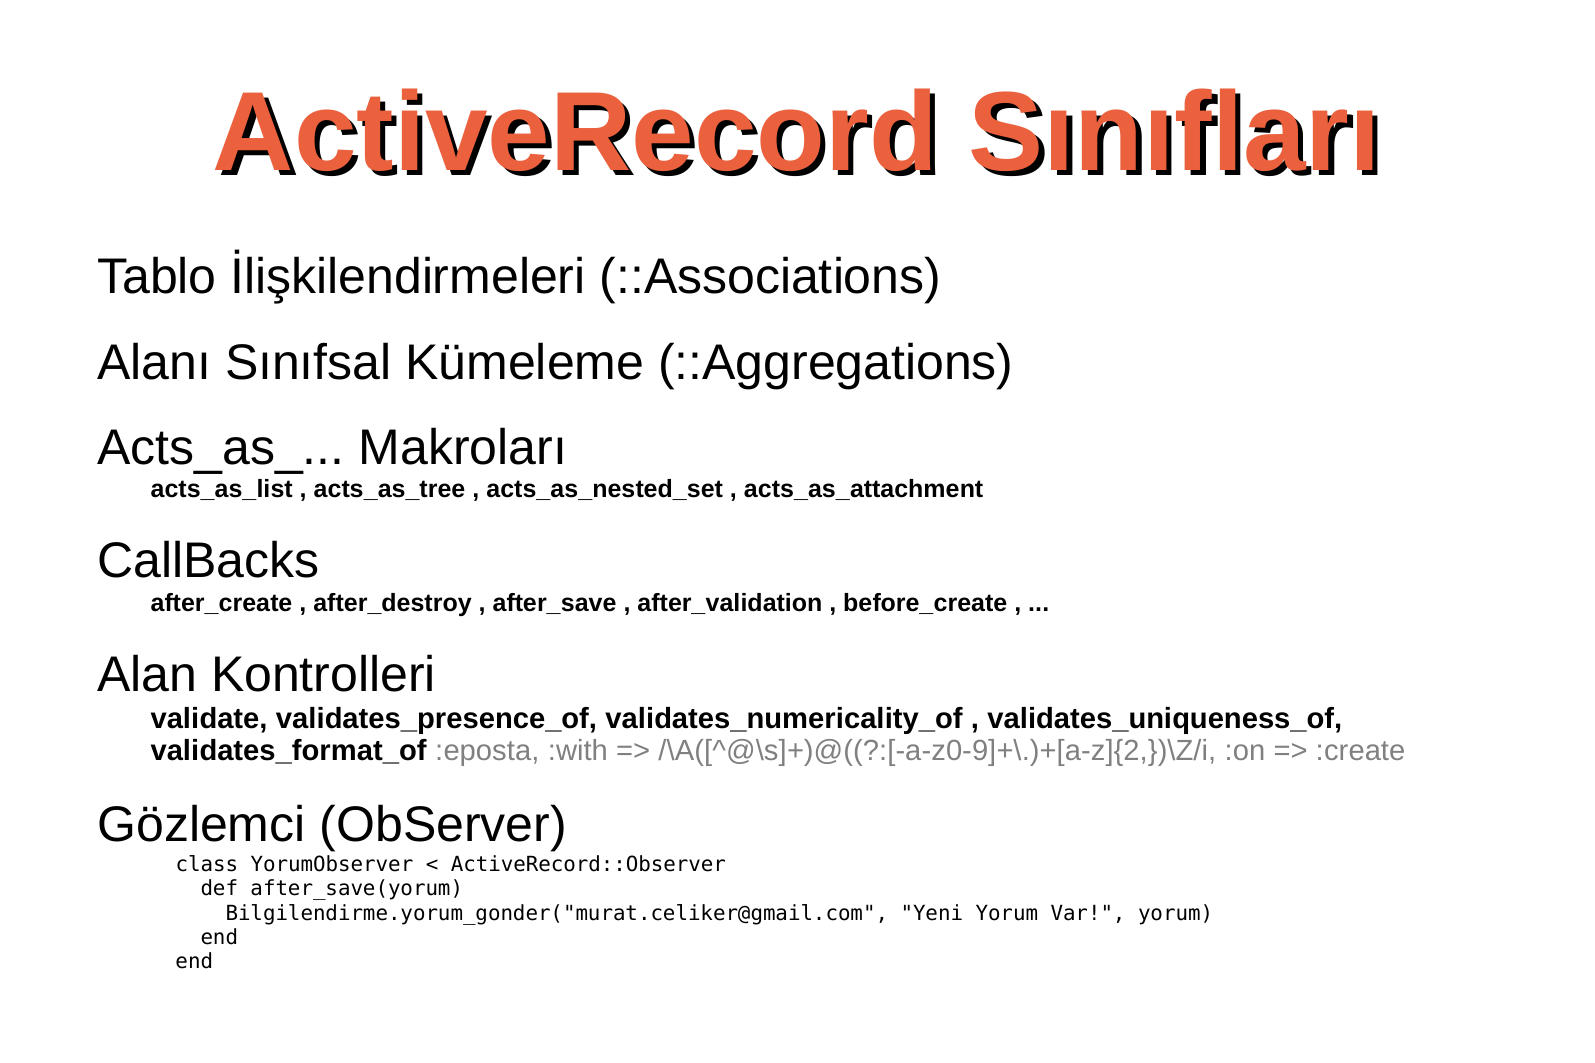

# ActiveRecord Sınıfları
Tablo İlişkilendirmeleri (::Associations)
Alanı Sınıfsal Kümeleme (::Aggregations)
Acts_as_... Makroları
acts_as_list , acts_as_tree , acts_as_nested_set , acts_as_attachment
CallBacks
after_create , after_destroy , after_save , after_validation , before_create , ...
Alan Kontrolleri
validate, validates_presence_of, validates_numericality_of , validates_uniqueness_of,
validates_format_of :eposta, :with => /\A([^@\s]+)@((?:[-a-z0-9]+\.)+[a-z]{2,})\Z/i, :on => :create
Gözlemci (ObServer)
 class YorumObserver < ActiveRecord::Observer
 def after_save(yorum)
 Bilgilendirme.yorum_gonder("murat.celiker@gmail.com", "Yeni Yorum Var!", yorum)
 end
 end